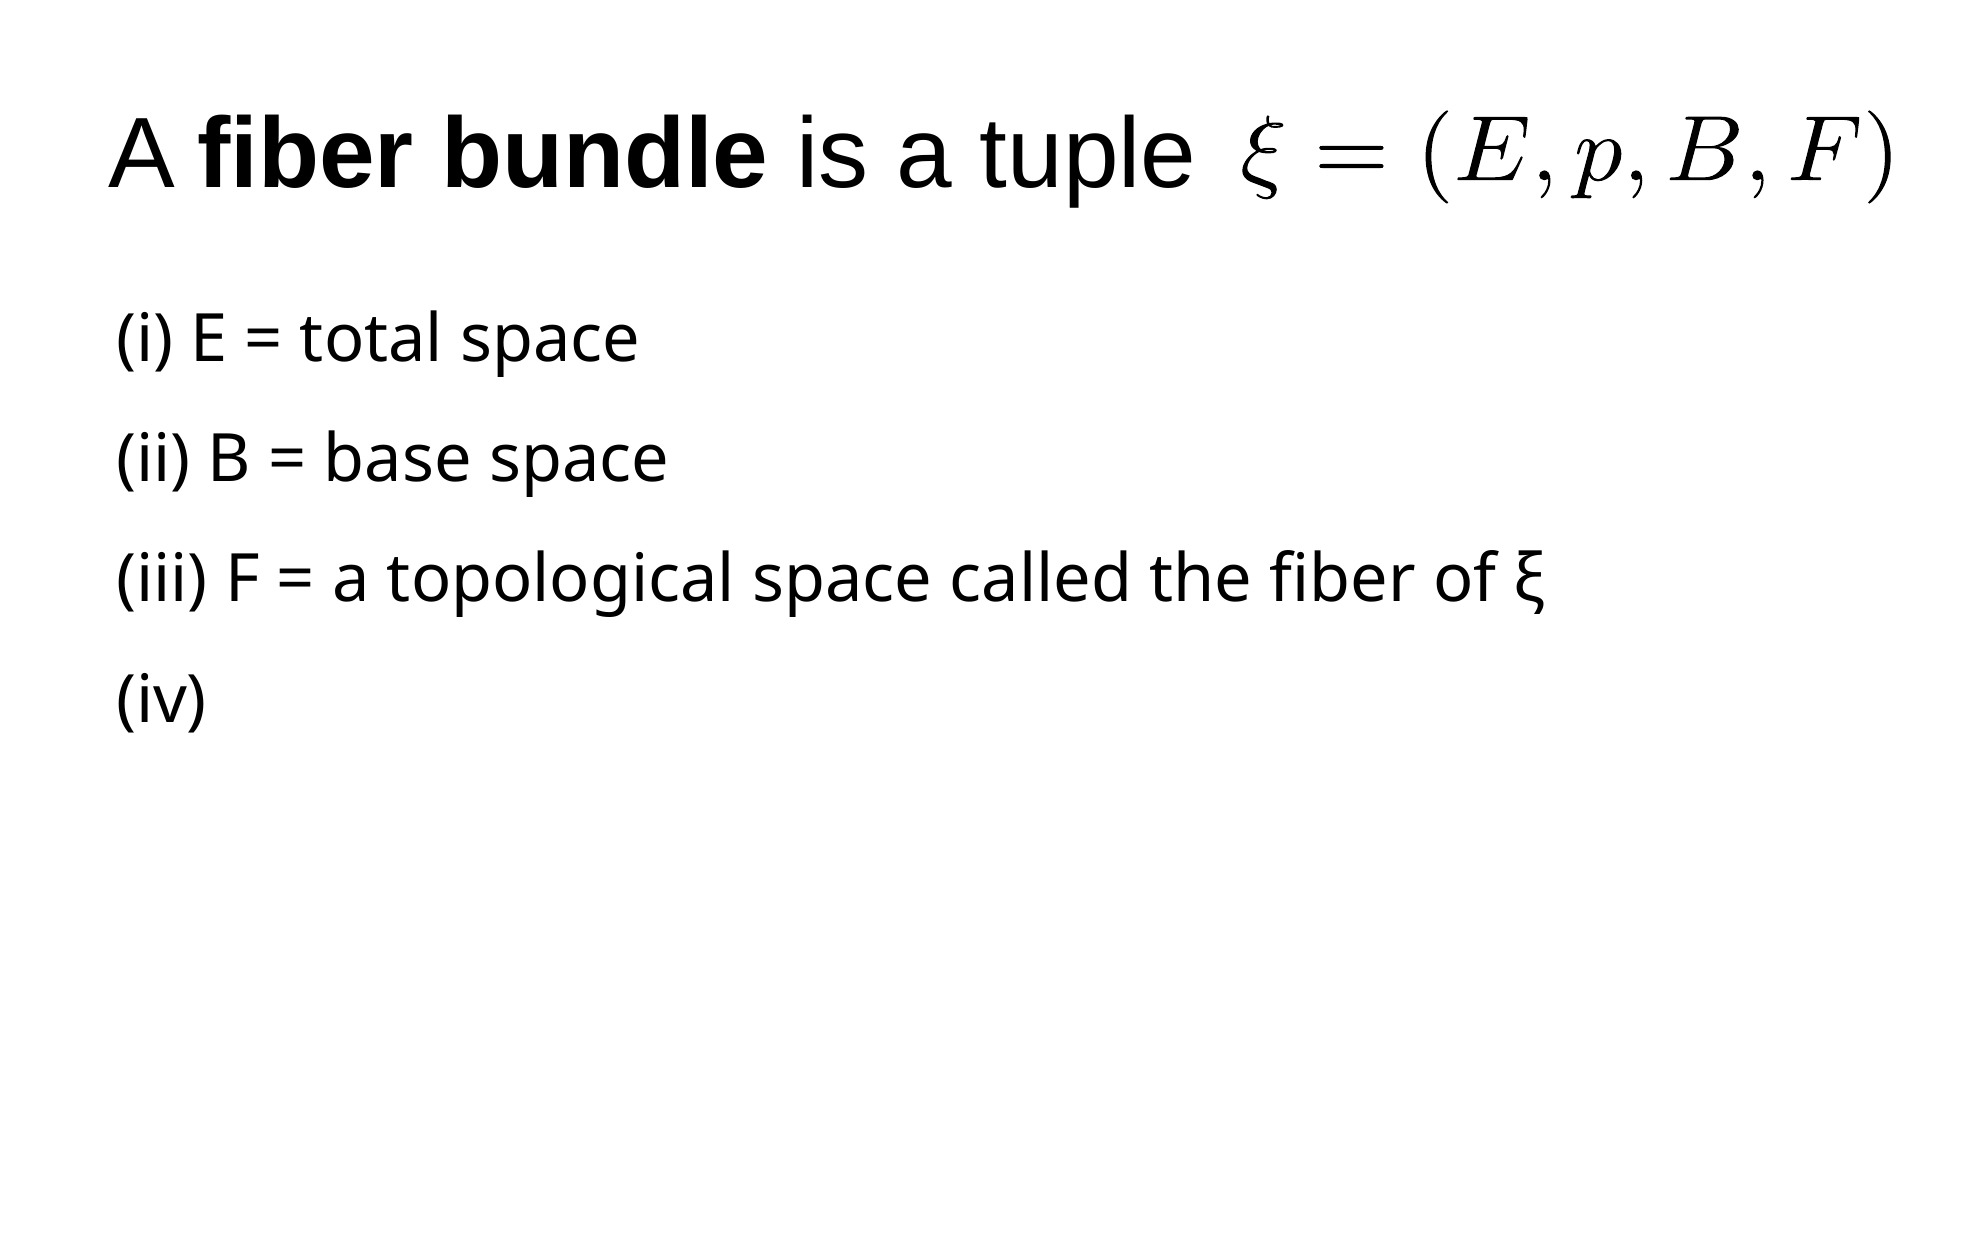

# A fiber bundle is a tuple
E = total space
B = base space
F = a topological space called the fiber of ξ